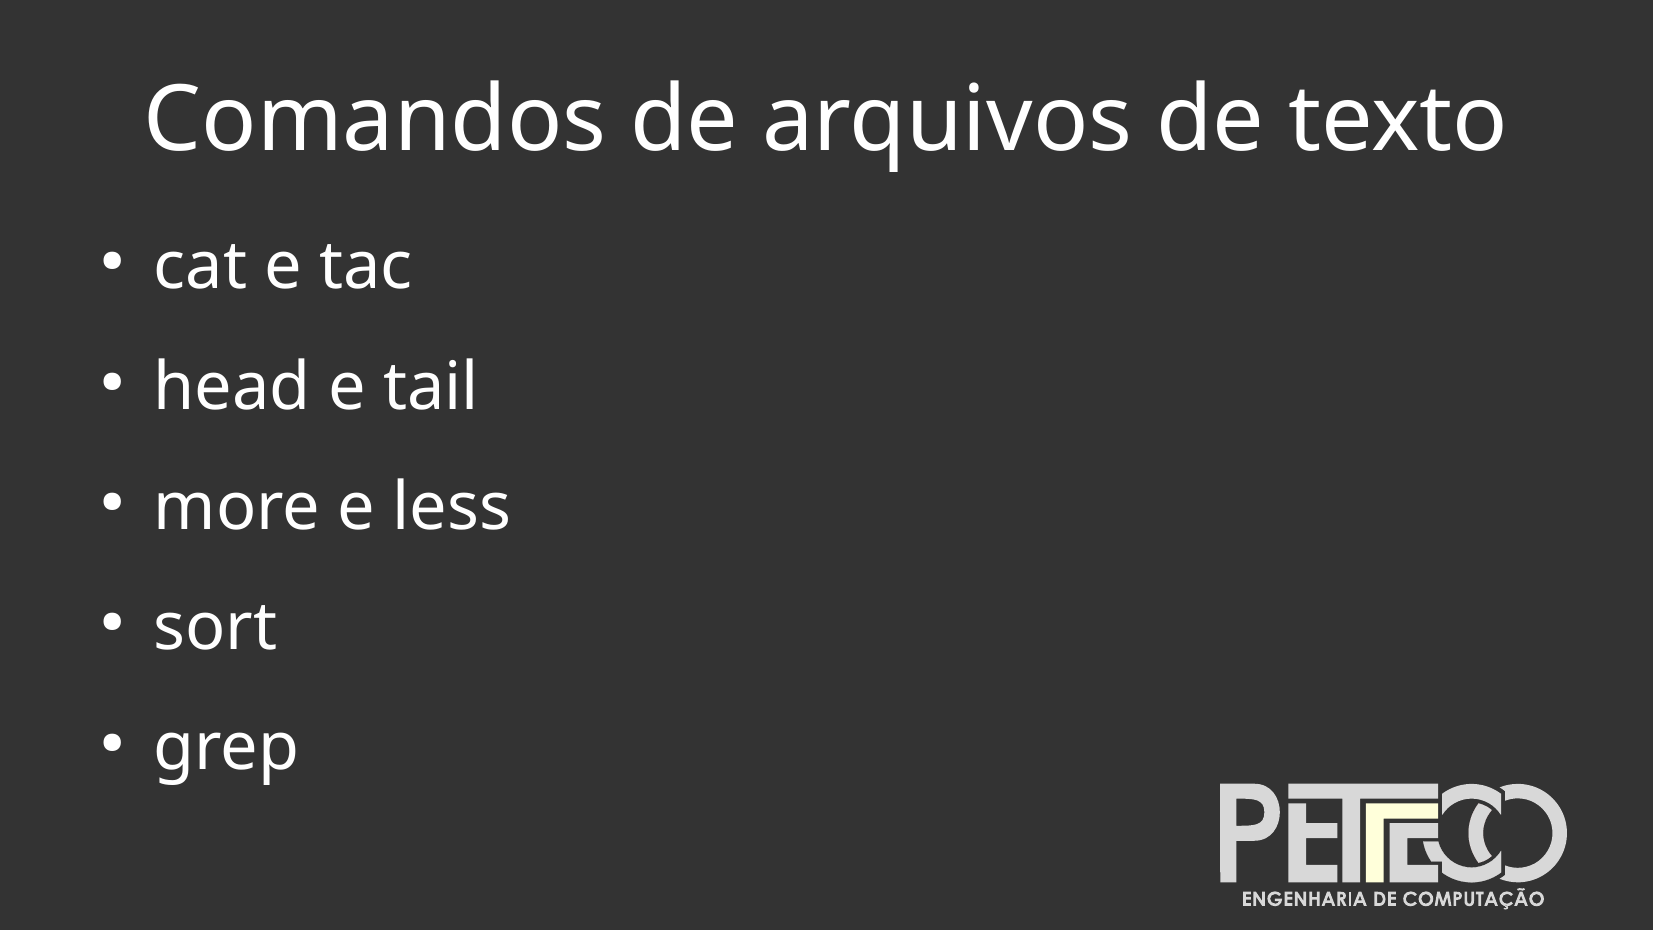

# Comandos de arquivos de texto
cat e tac
head e tail
more e less
sort
grep